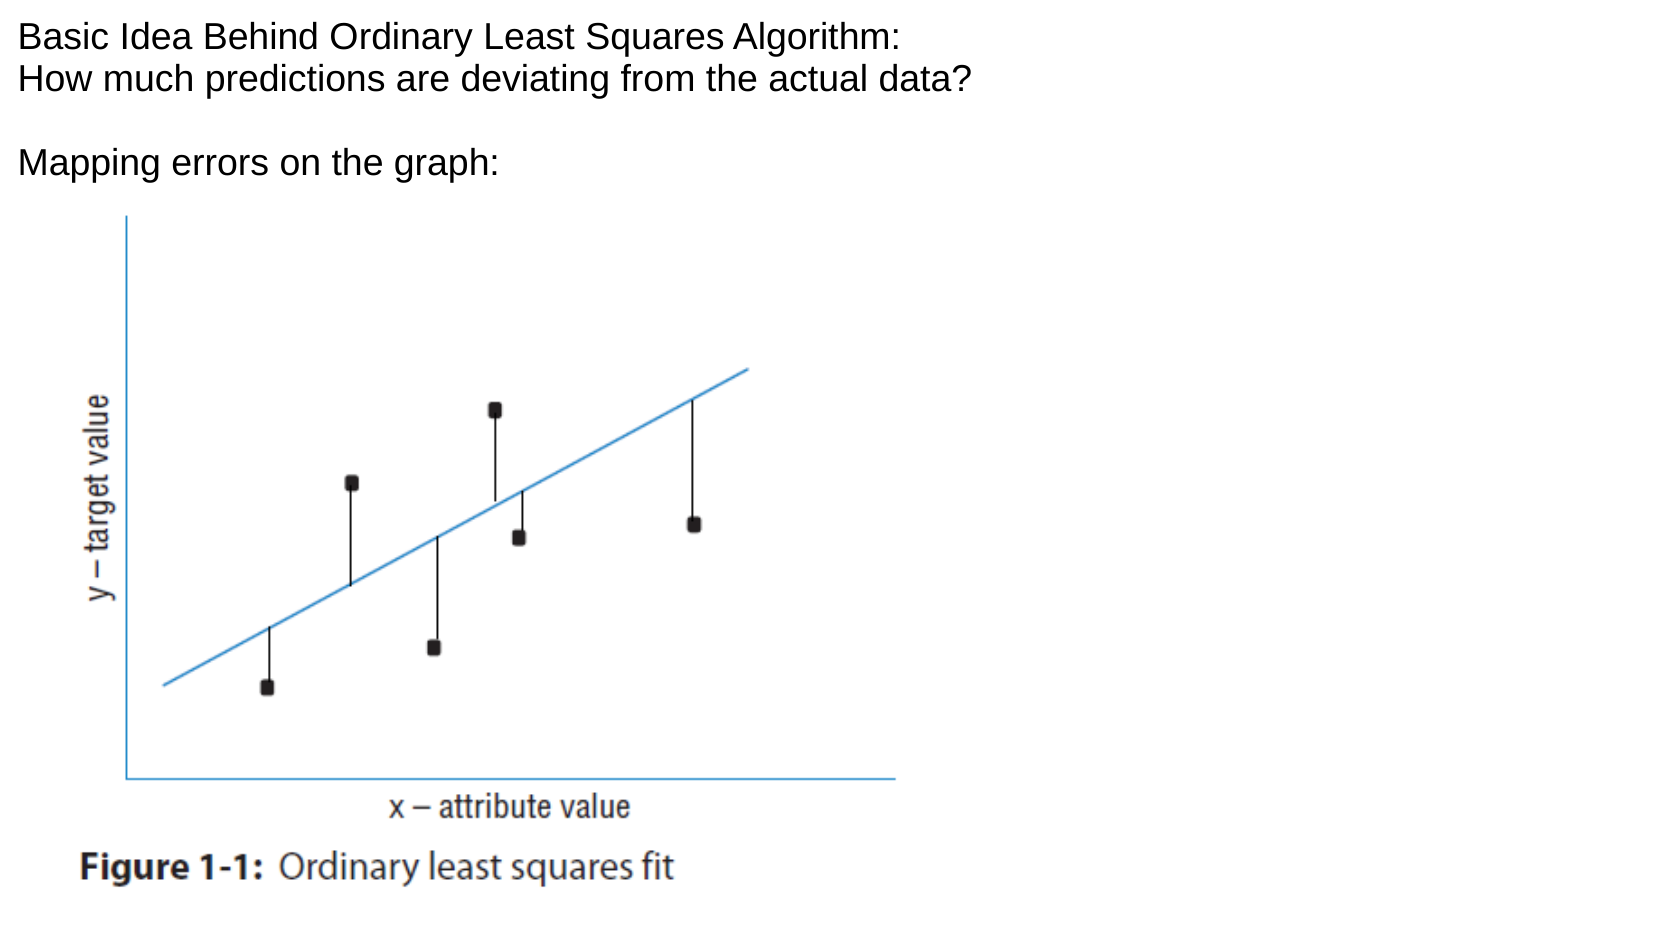

# Basic Idea Behind Ordinary Least Squares Algorithm: How much predictions are deviating from the actual data? Mapping errors on the graph: